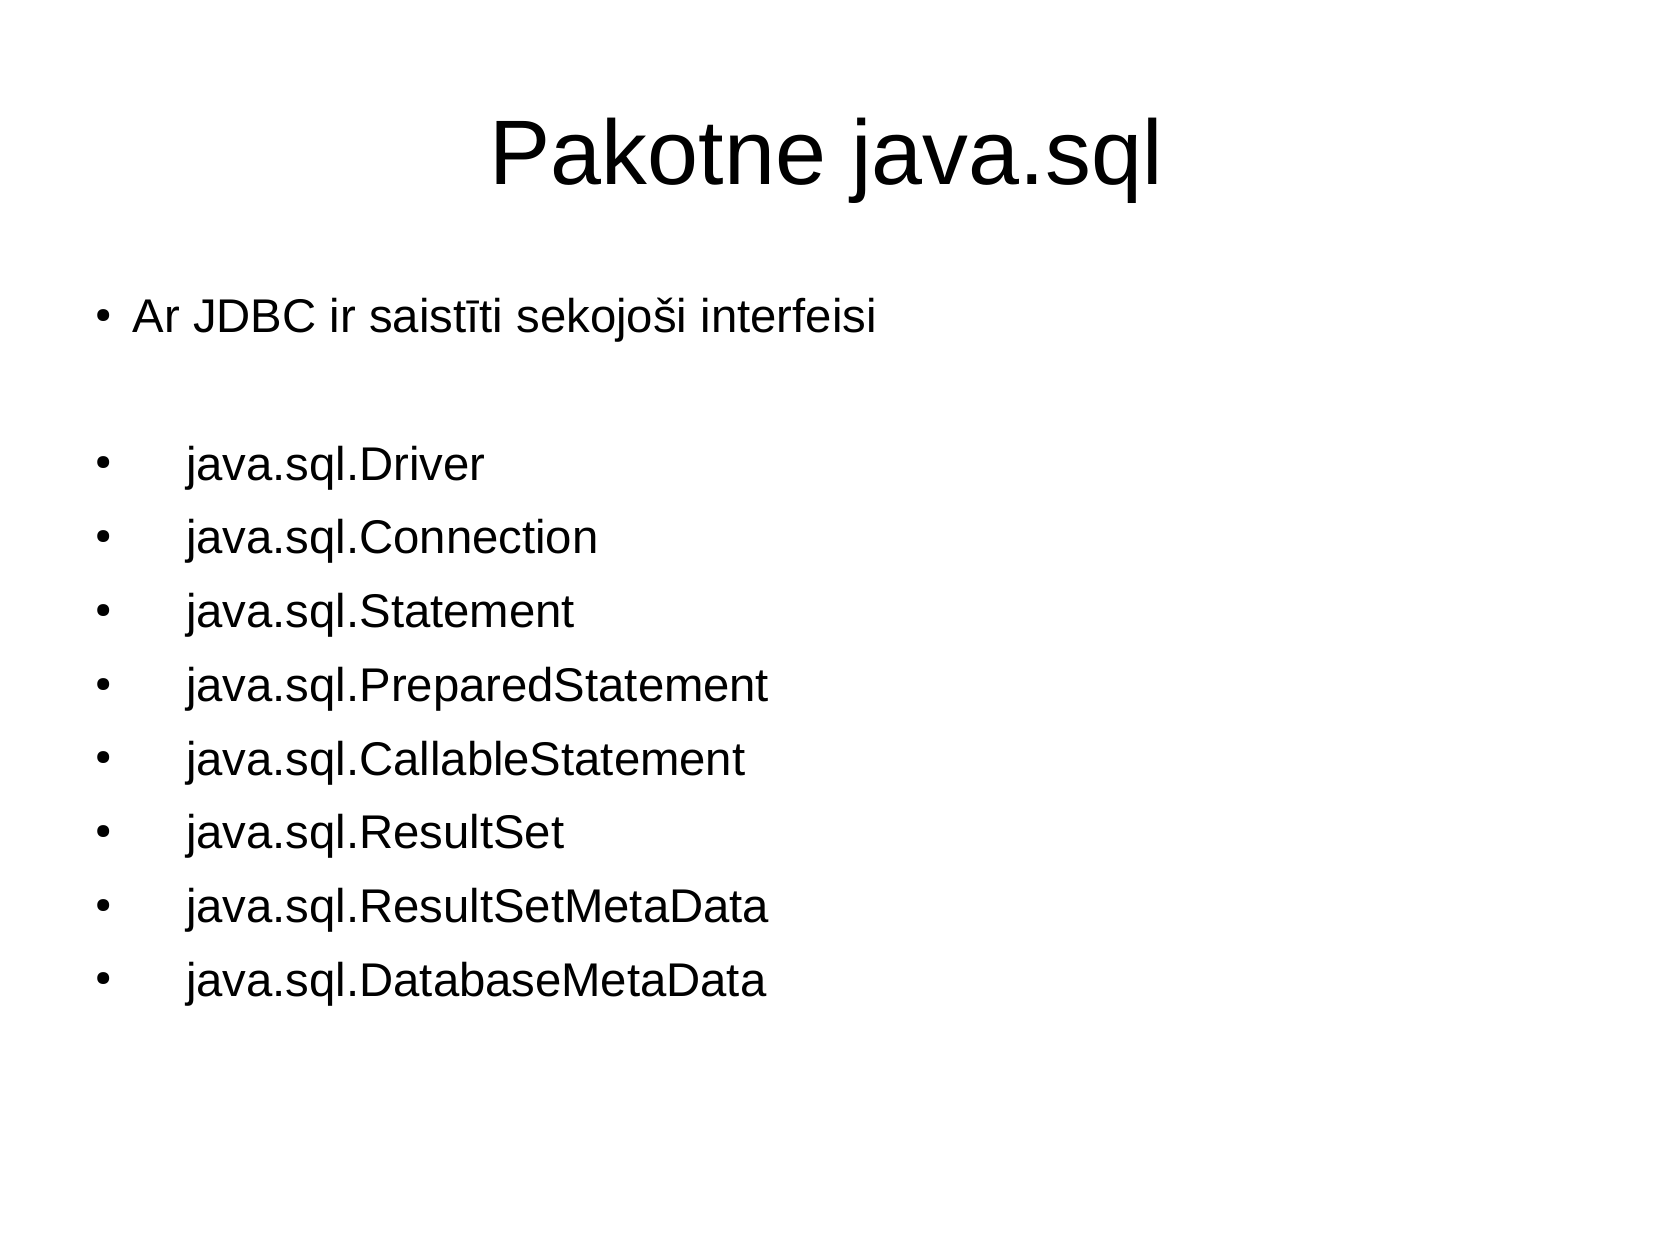

# Pakotne java.sql
Ar JDBC ir saistīti sekojoši interfeisi
 java.sql.Driver
 java.sql.Connection
 java.sql.Statement
 java.sql.PreparedStatement
 java.sql.CallableStatement
 java.sql.ResultSet
 java.sql.ResultSetMetaData
 java.sql.DatabaseMetaData